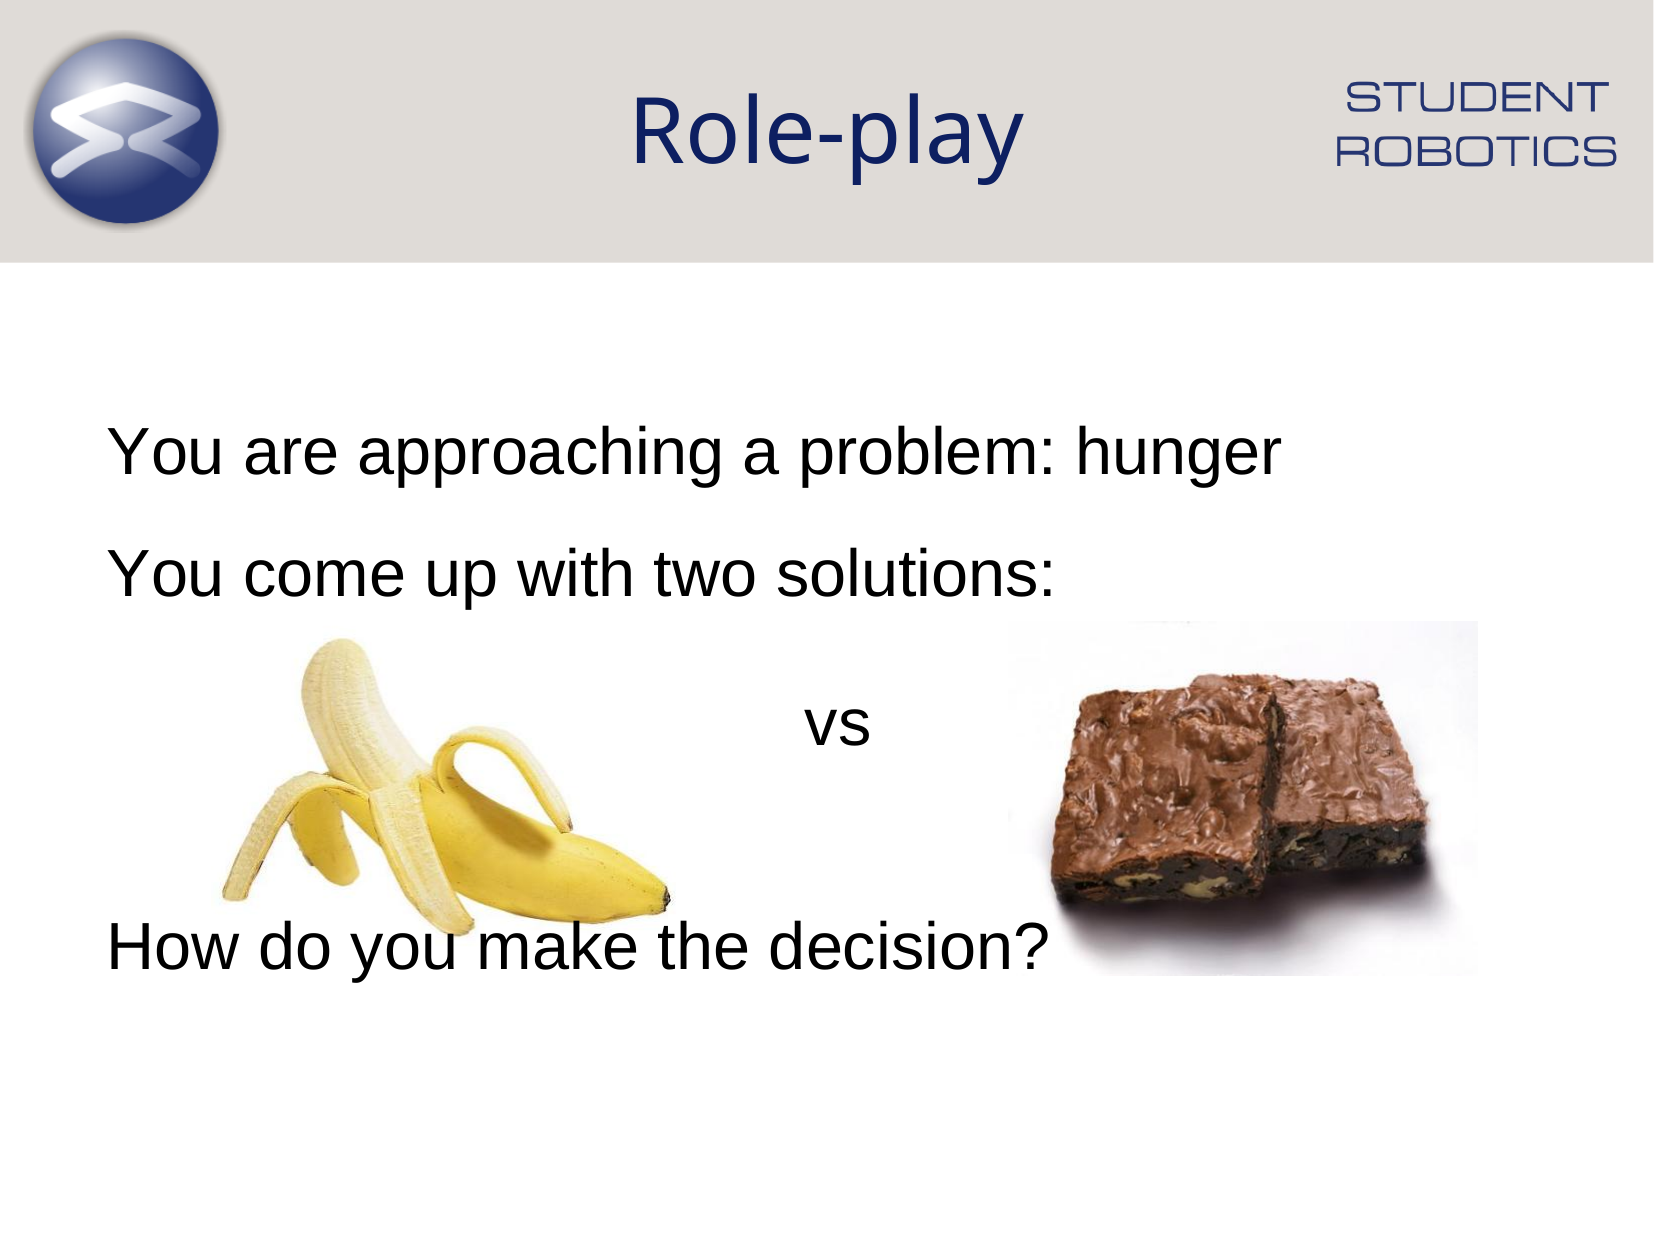

# Role-play
You are approaching a problem: hunger
You come up with two solutions:
vs
How do you make the decision?